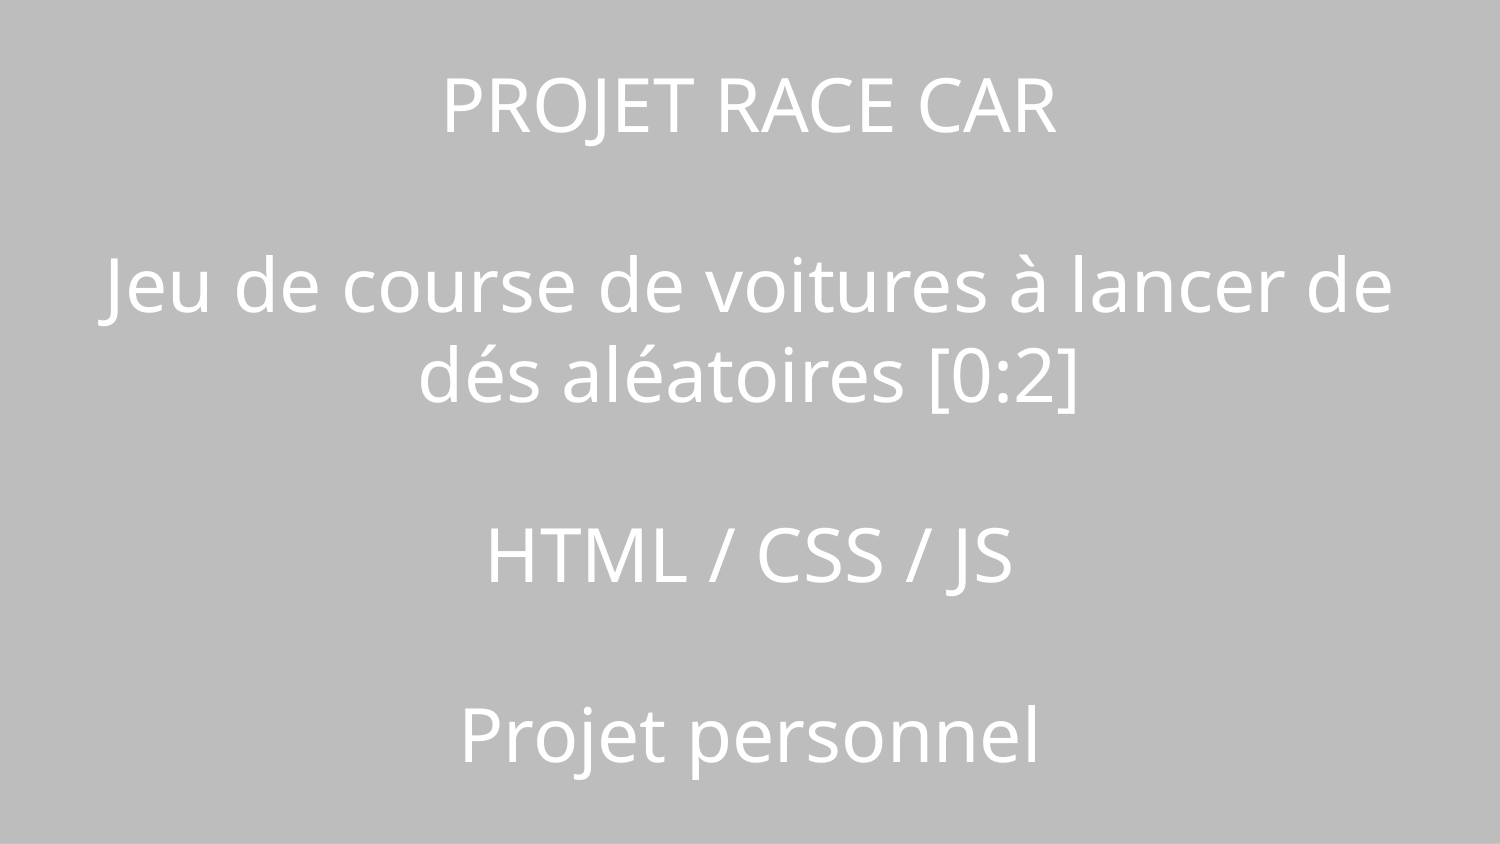

PROJET RACE CAR
Jeu de course de voitures à lancer de dés aléatoires [0:2]
HTML / CSS / JS
Projet personnel